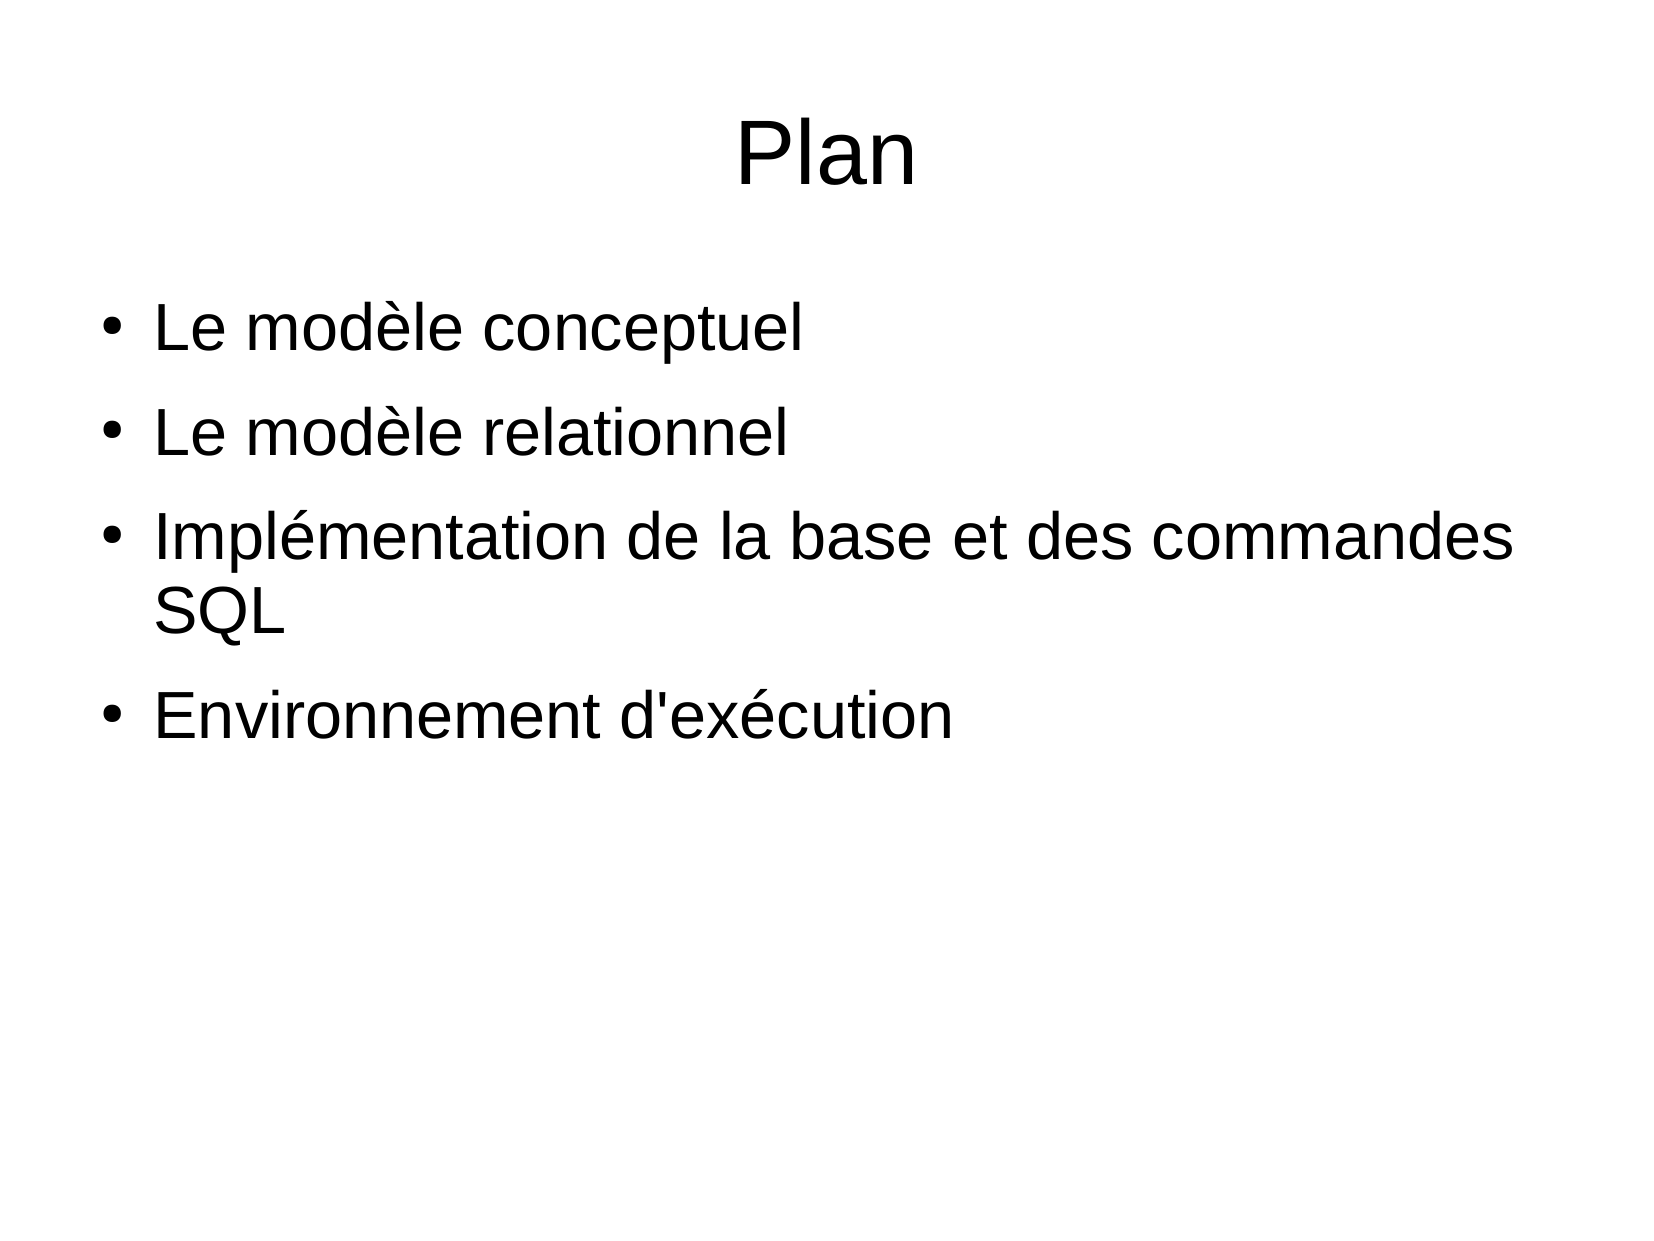

# Plan
Le modèle conceptuel
Le modèle relationnel
Implémentation de la base et des commandes SQL
Environnement d'exécution